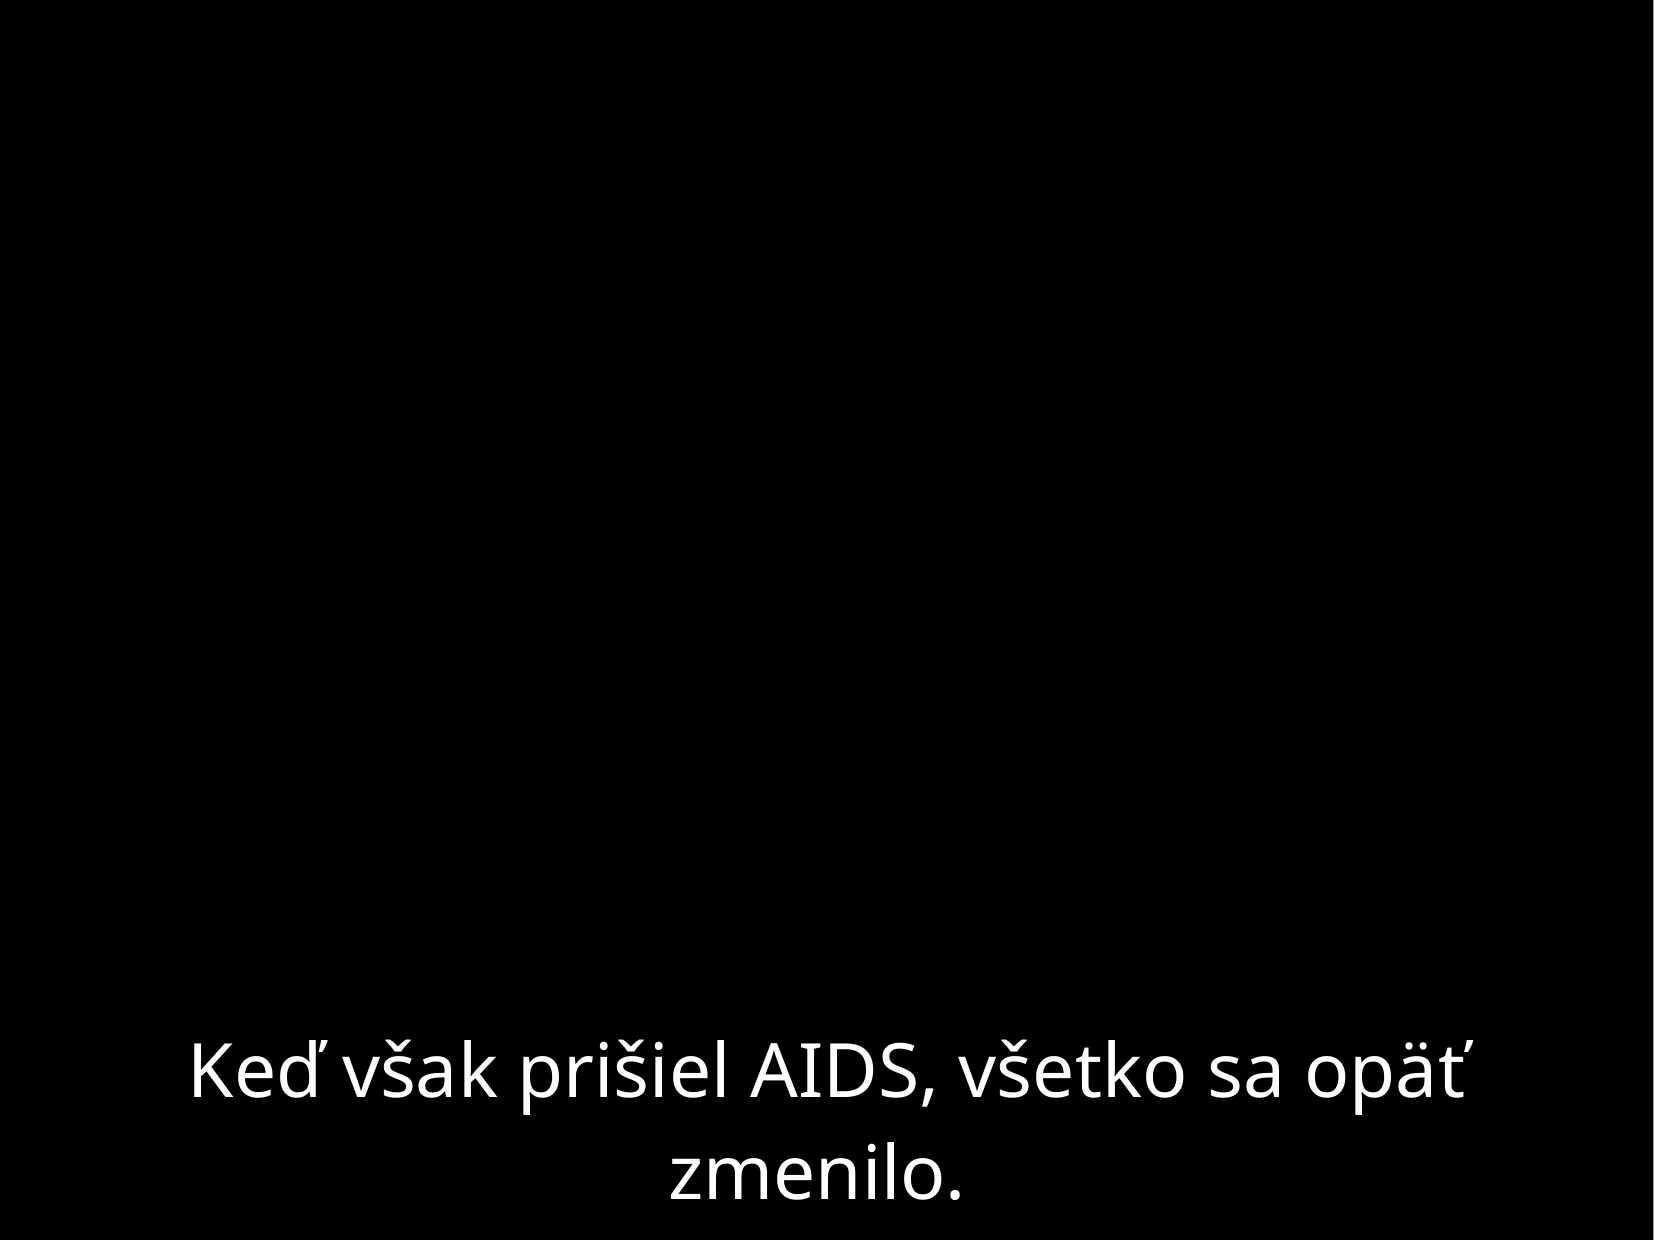

# Keď však prišiel AIDS, všetko sa opäť zmenilo.